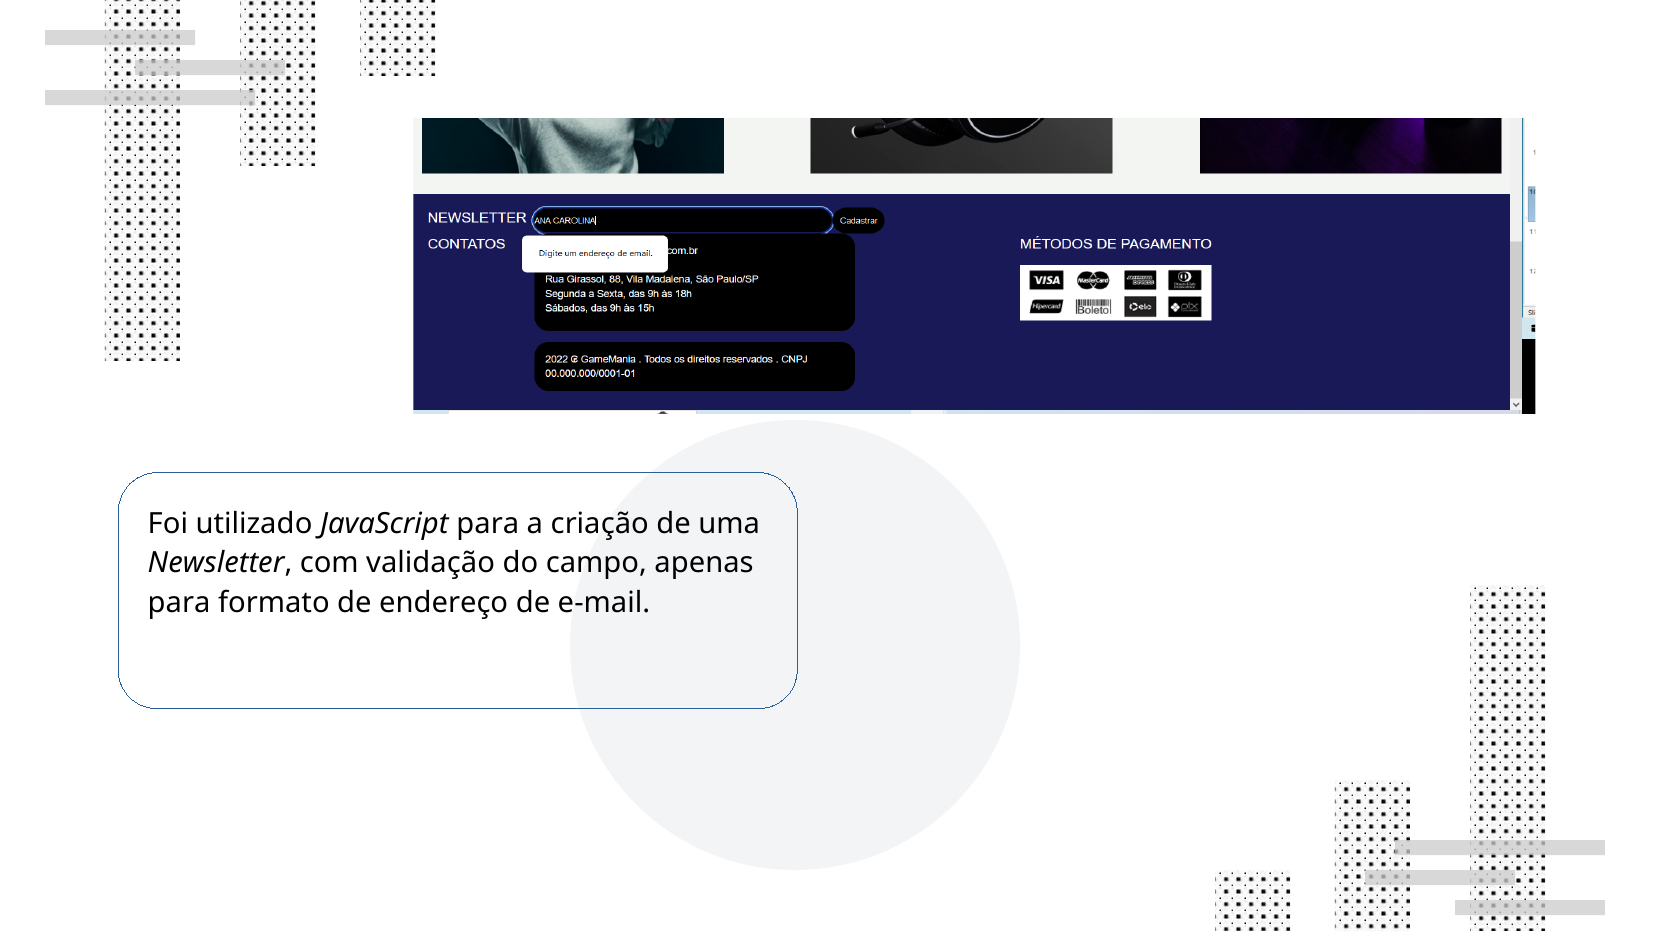

Foi utilizado JavaScript para a criação de uma Newsletter, com validação do campo, apenas para formato de endereço de e-mail.